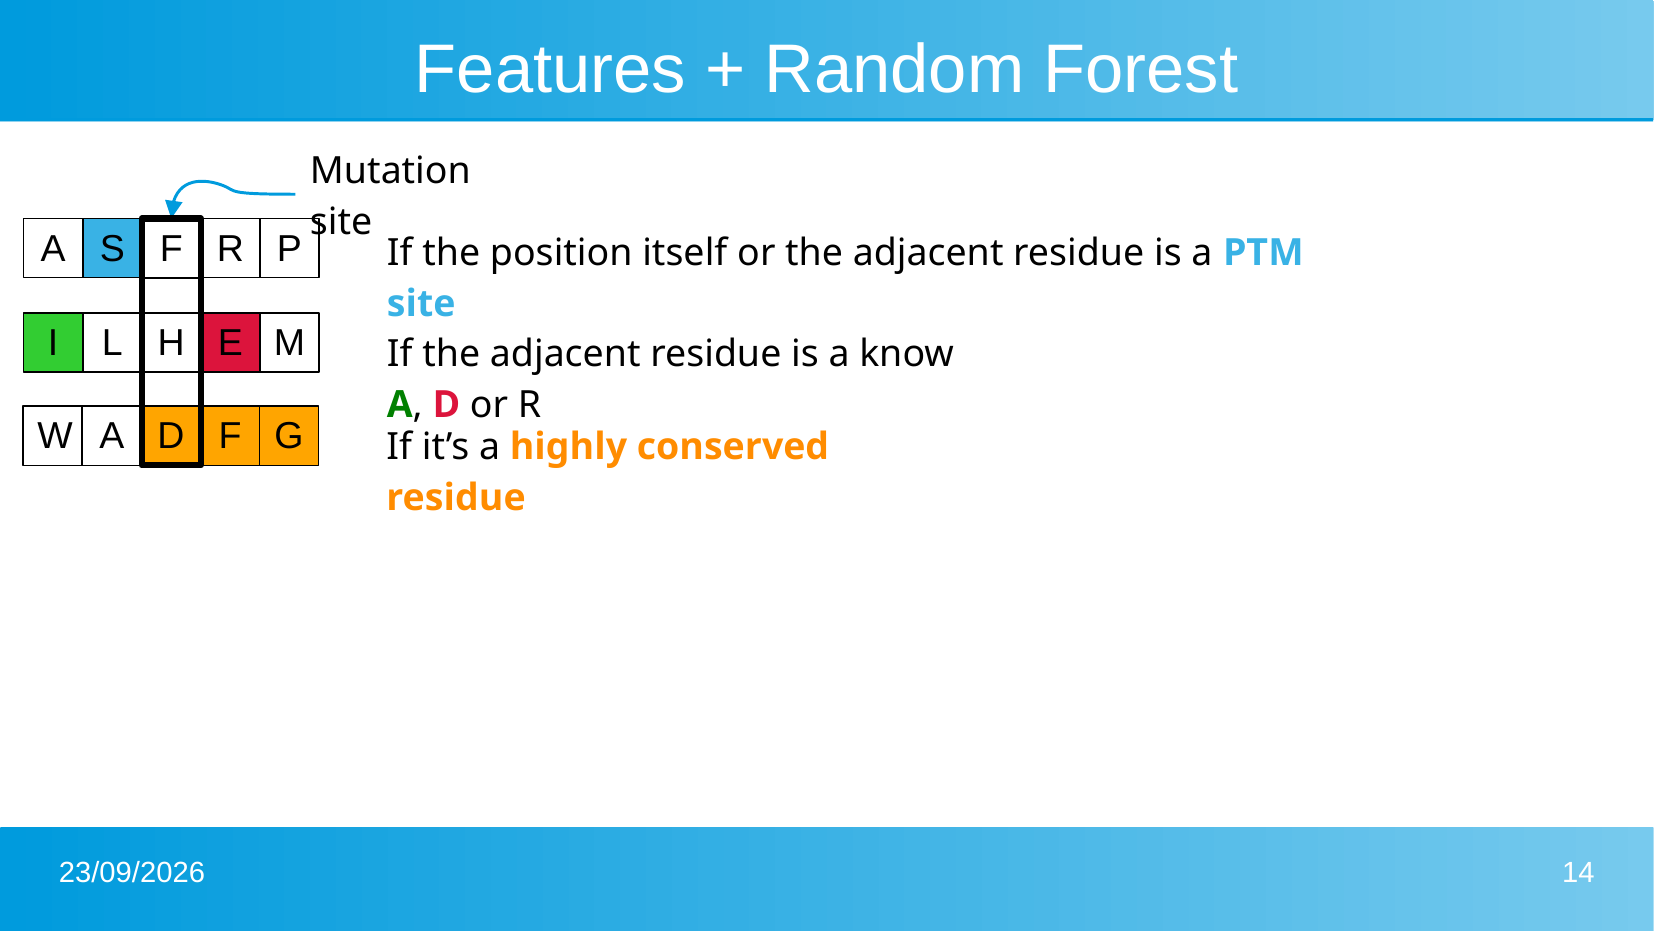

# Features + Random Forest
Mutation site
A
S
F
R
P
If the position itself or the adjacent residue is a PTM site
I
L
H
E
M
If the adjacent residue is a know A, D or R
W
A
D
F
G
If it’s a highly conserved residue
14